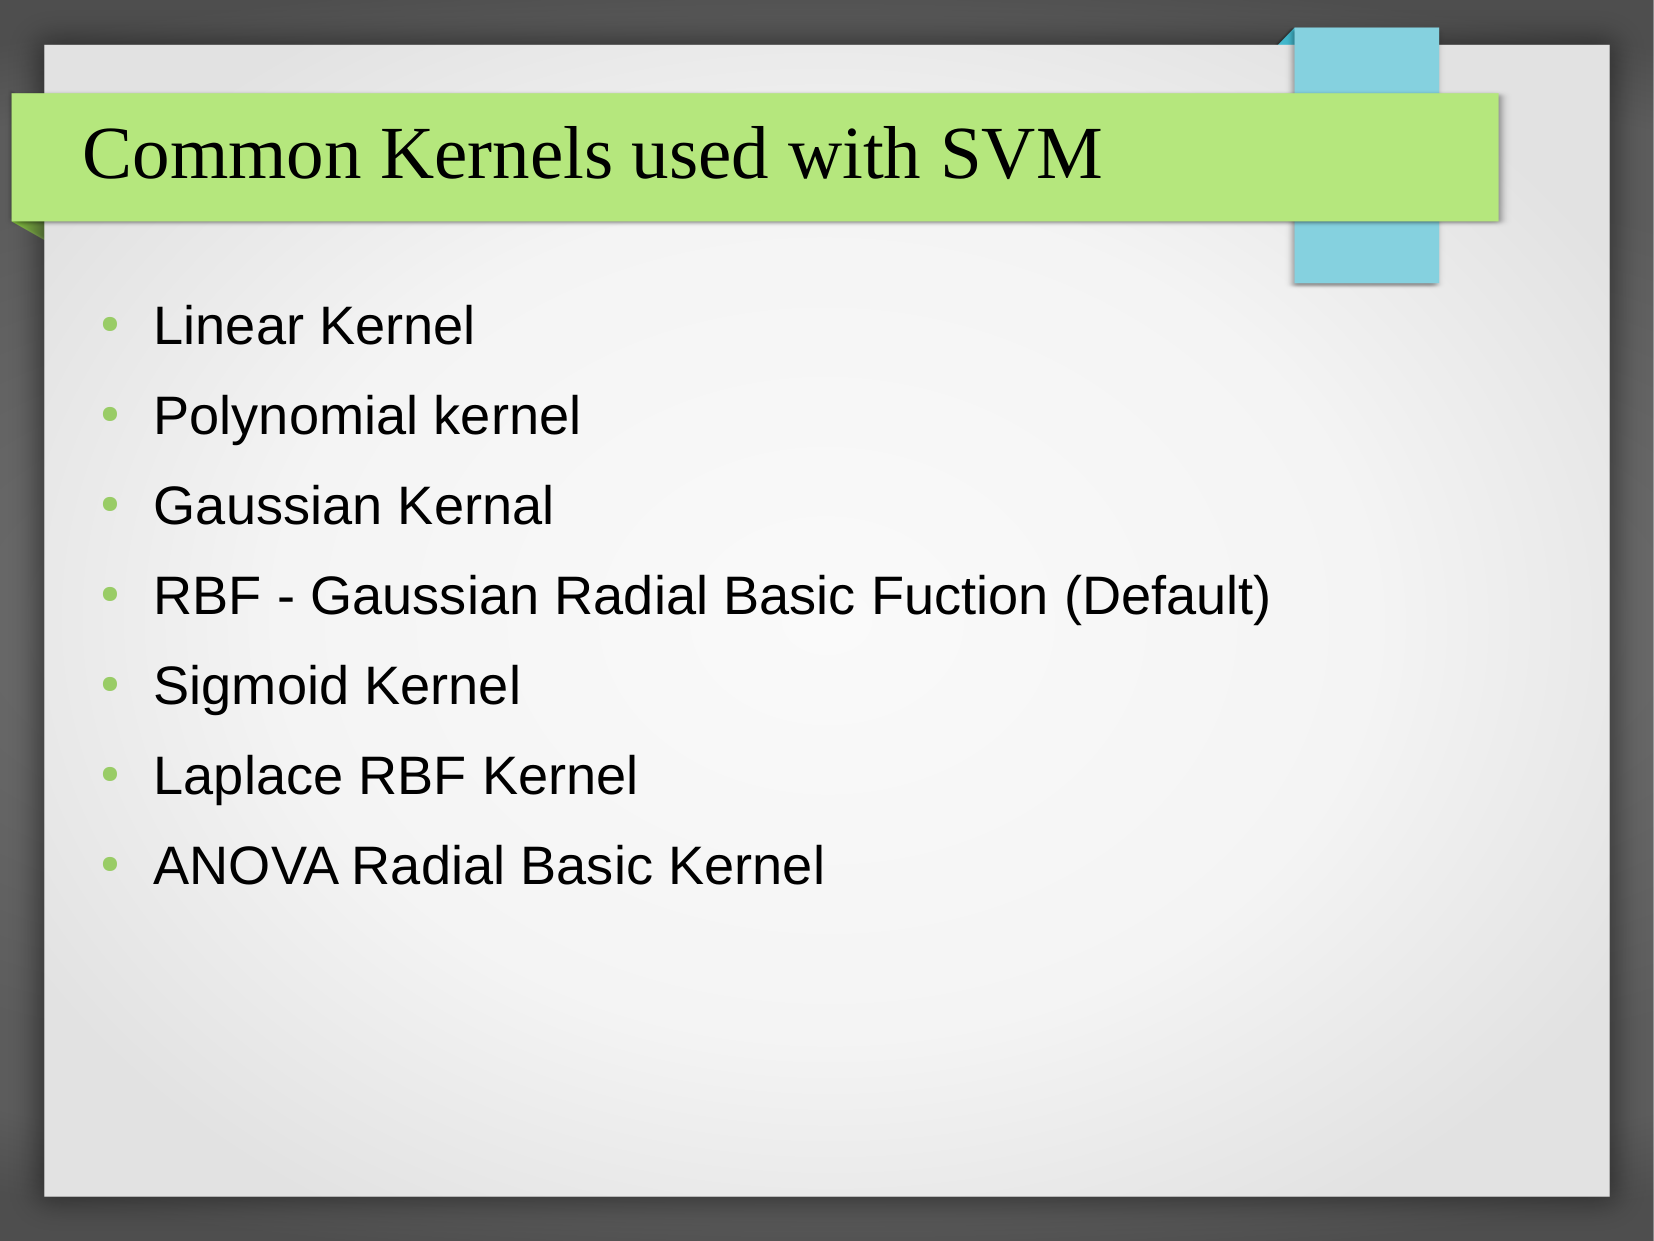

# Common Kernels used with SVM
Linear Kernel
Polynomial kernel
Gaussian Kernal
RBF - Gaussian Radial Basic Fuction (Default)
Sigmoid Kernel
Laplace RBF Kernel
ANOVA Radial Basic Kernel